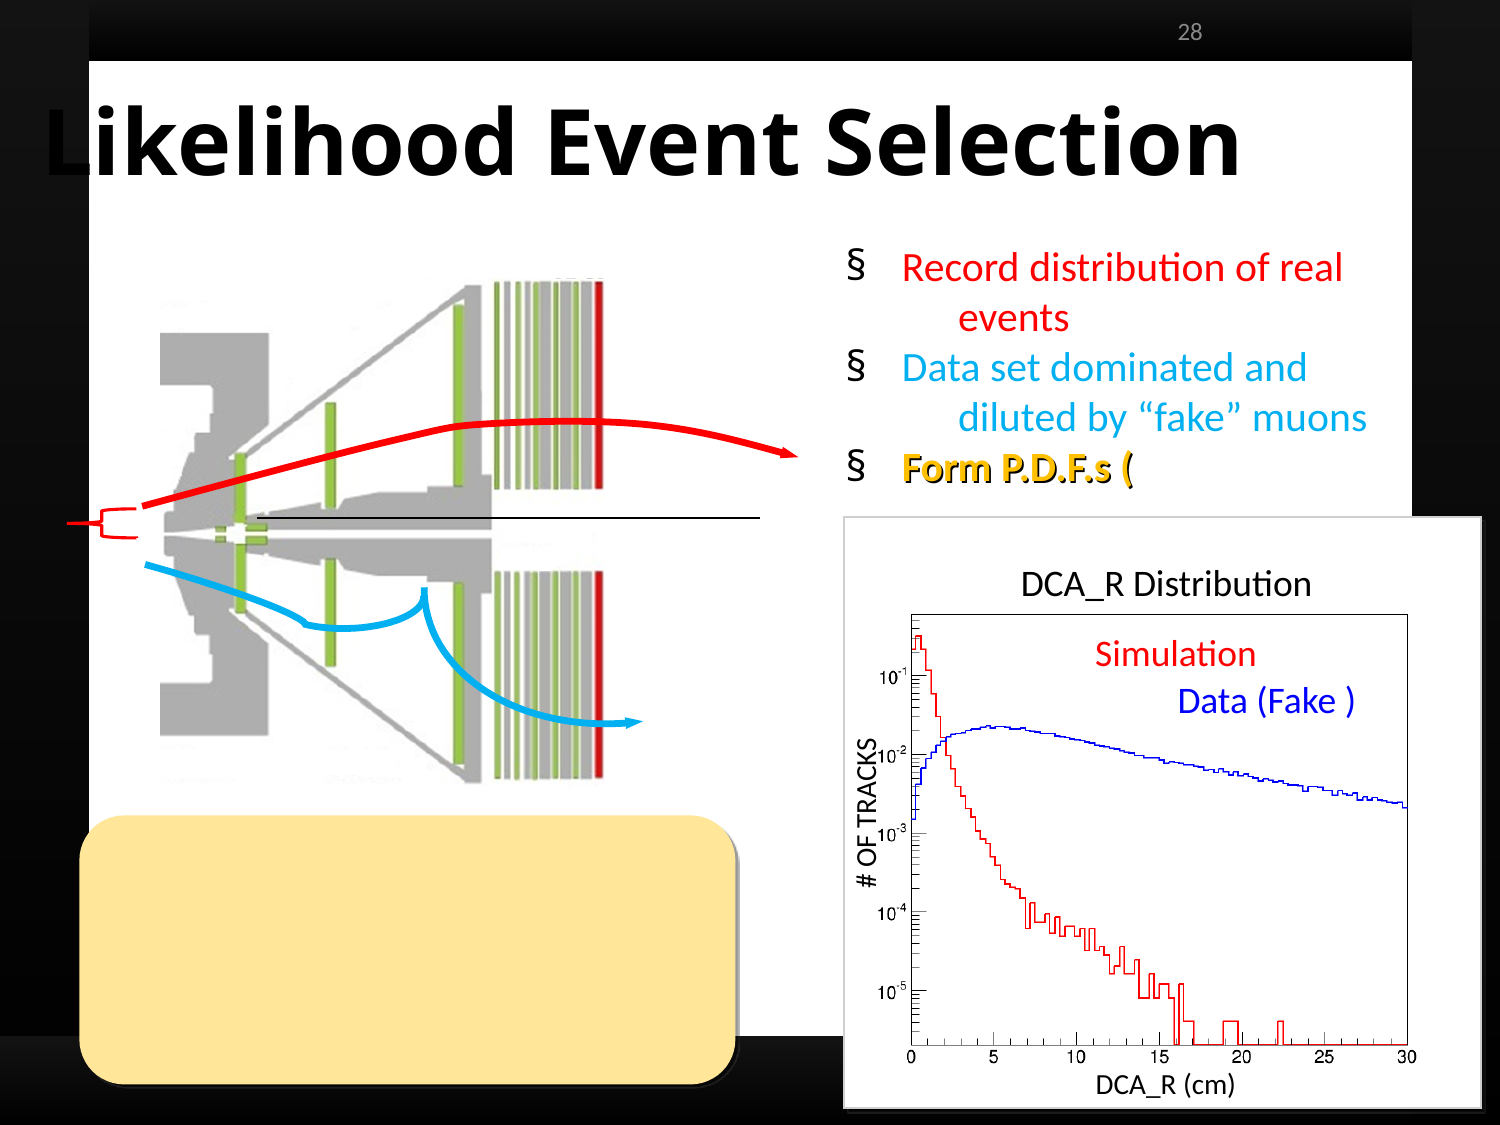

28
# Likelihood Event Selection
Record distribution of real events
Data set dominated and diluted by “fake” muons
Form P.D.F.s (
DCA_R Distribution
Simulation
Data (Fake )
# OF TRACKS
DCA_R (cm)